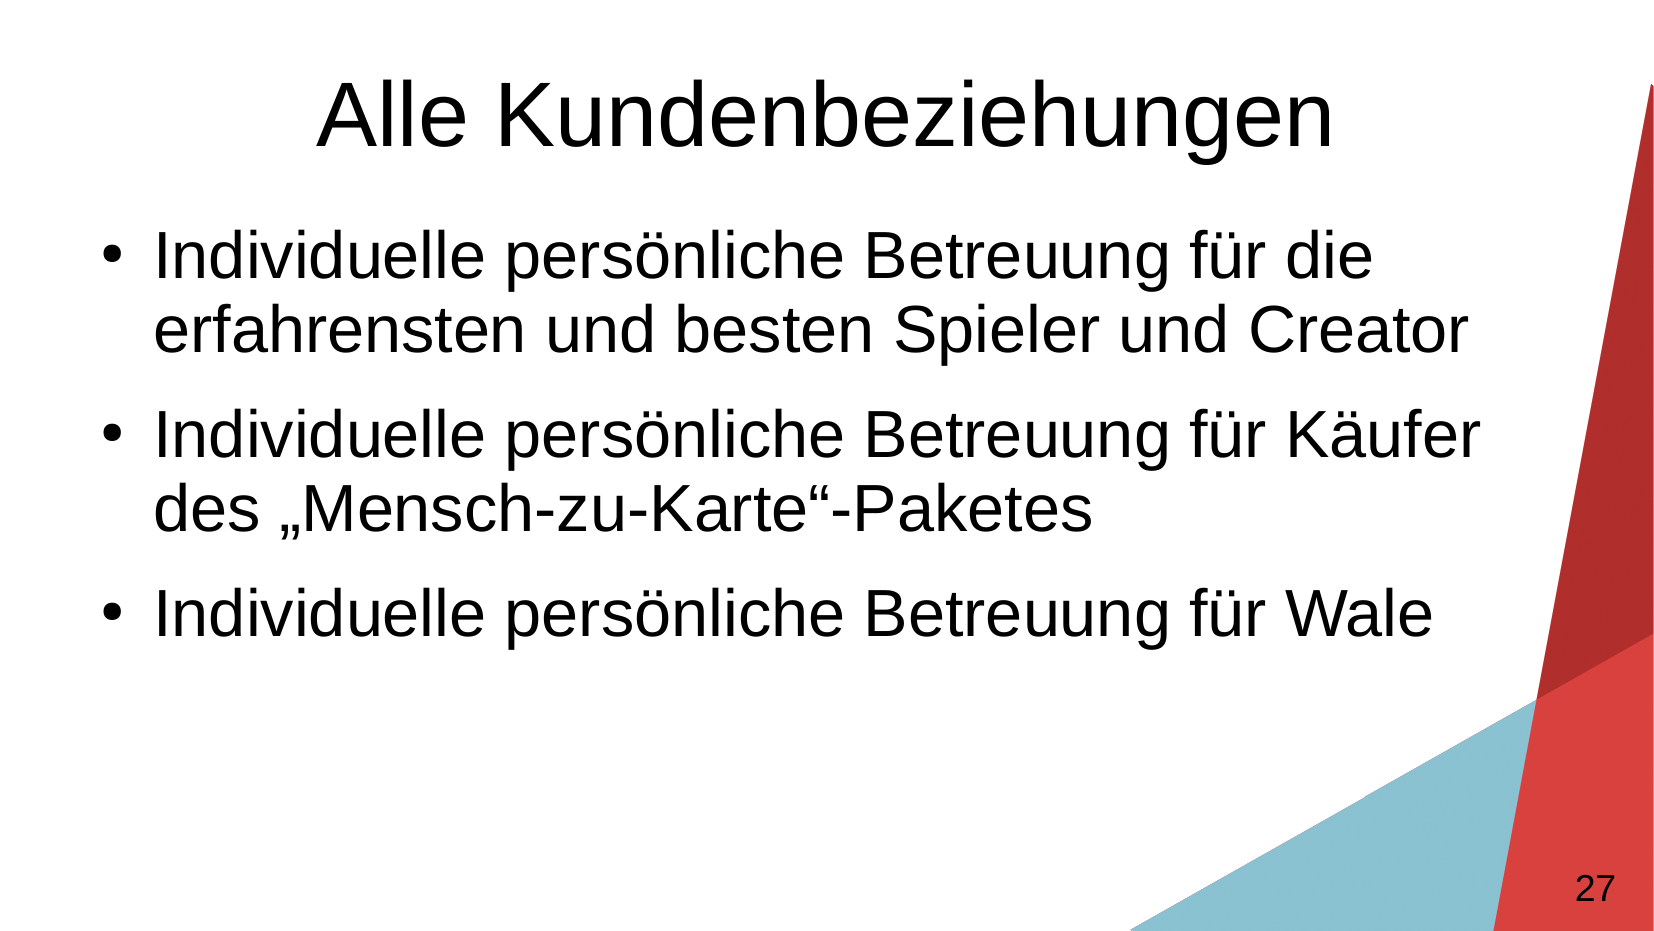

# Alle Kundenbeziehungen
Individuelle persönliche Betreuung für die erfahrensten und besten Spieler und Creator
Individuelle persönliche Betreuung für Käufer des „Mensch-zu-Karte“-Paketes
Individuelle persönliche Betreuung für Wale